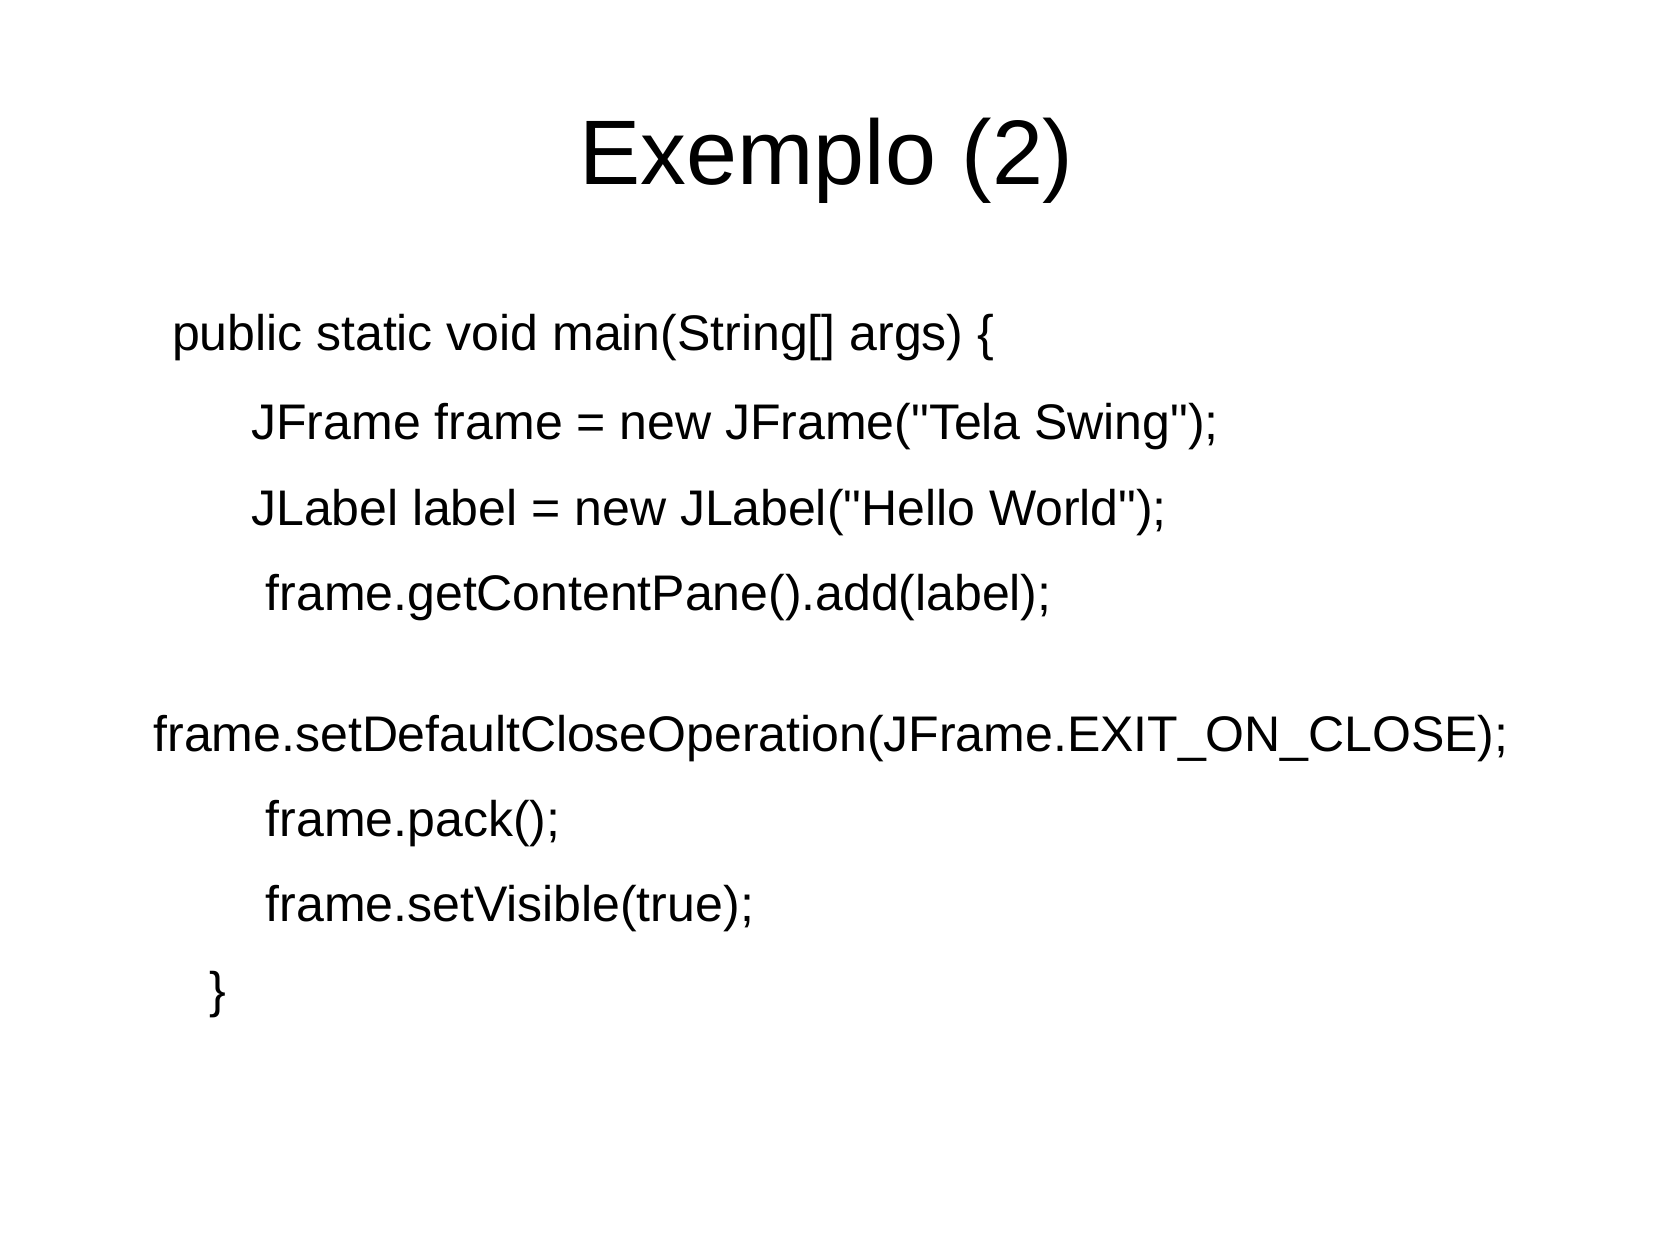

# Exemplo (2)
 public static void main(String[] args) {
 JFrame frame = new JFrame("Tela Swing");
 JLabel label = new JLabel("Hello World");
 frame.getContentPane().add(label);
 frame.setDefaultCloseOperation(JFrame.EXIT_ON_CLOSE);
 frame.pack();
 frame.setVisible(true);
 }